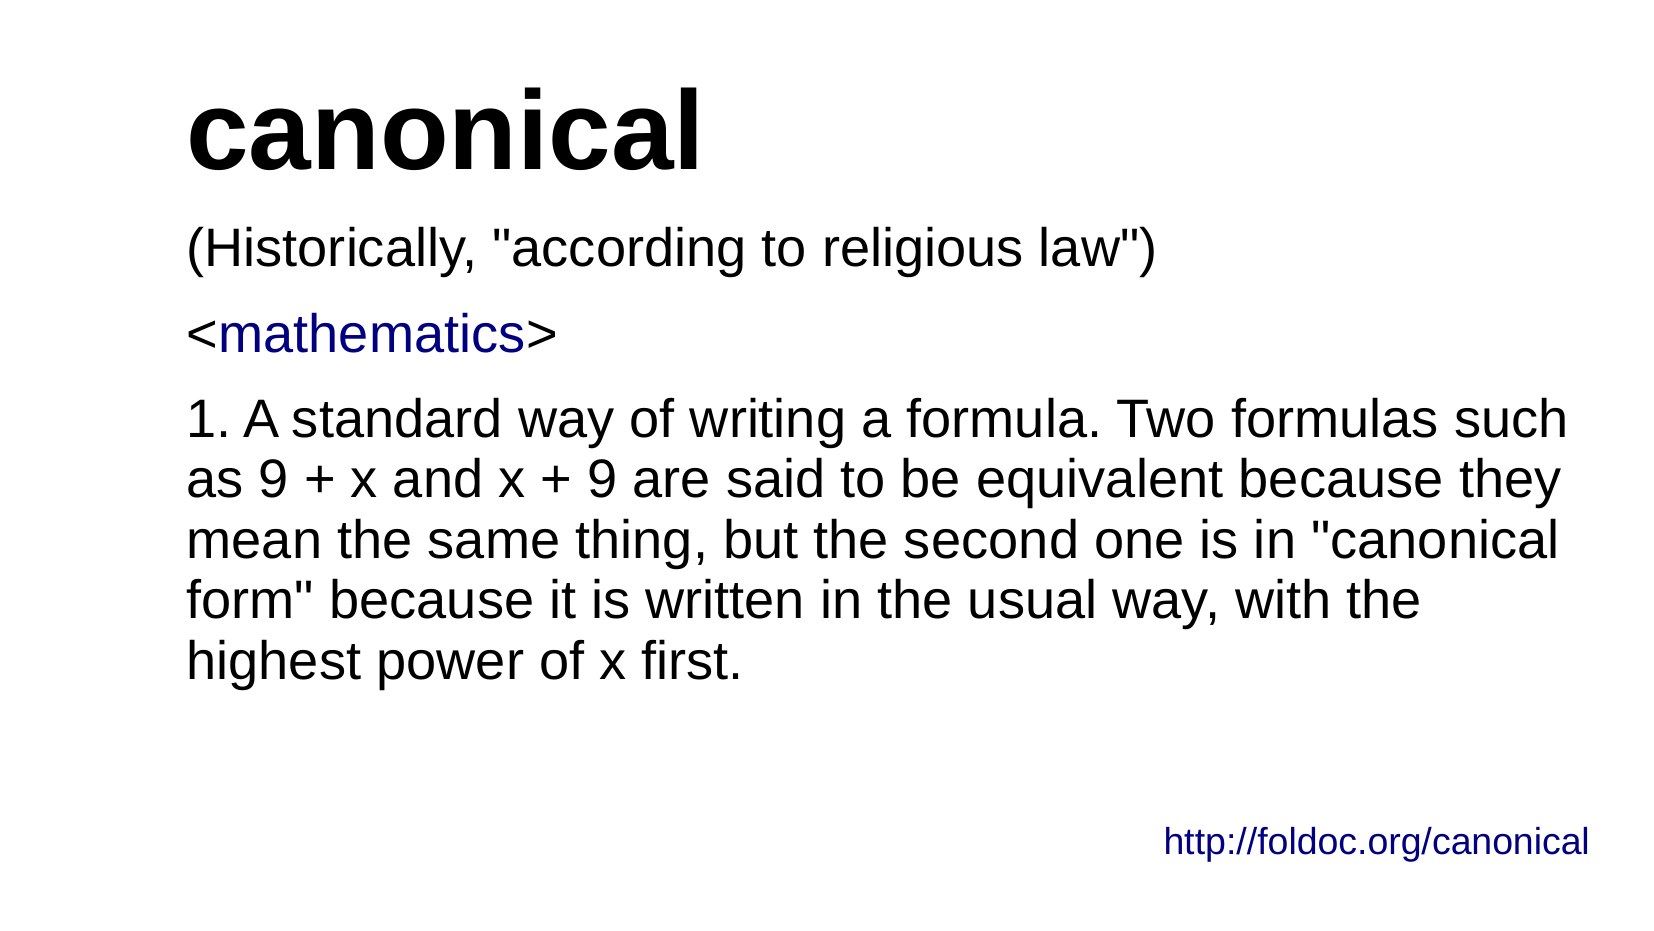

canonical
(Historically, "according to religious law")
<mathematics>
1. A standard way of writing a formula. Two formulas such as 9 + x and x + 9 are said to be equivalent because they mean the same thing, but the second one is in "canonical form" because it is written in the usual way, with the highest power of x first.
http://foldoc.org/canonical